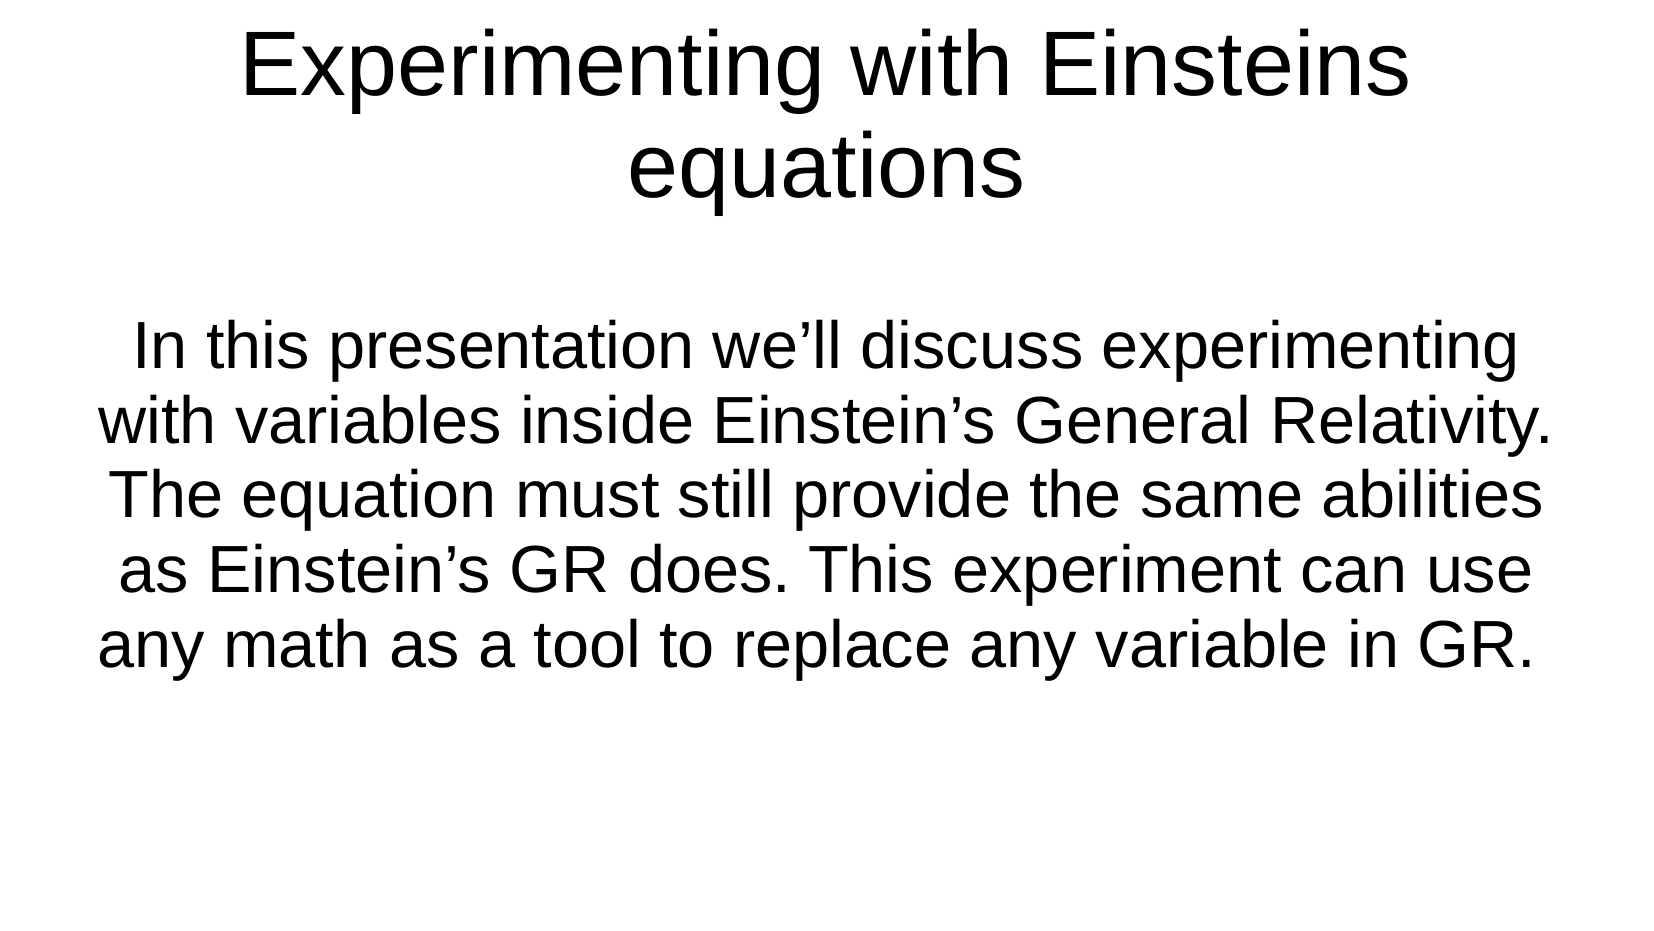

# Experimenting with Einsteins equations
In this presentation we’ll discuss experimenting with variables inside Einstein’s General Relativity. The equation must still provide the same abilities as Einstein’s GR does. This experiment can use any math as a tool to replace any variable in GR.